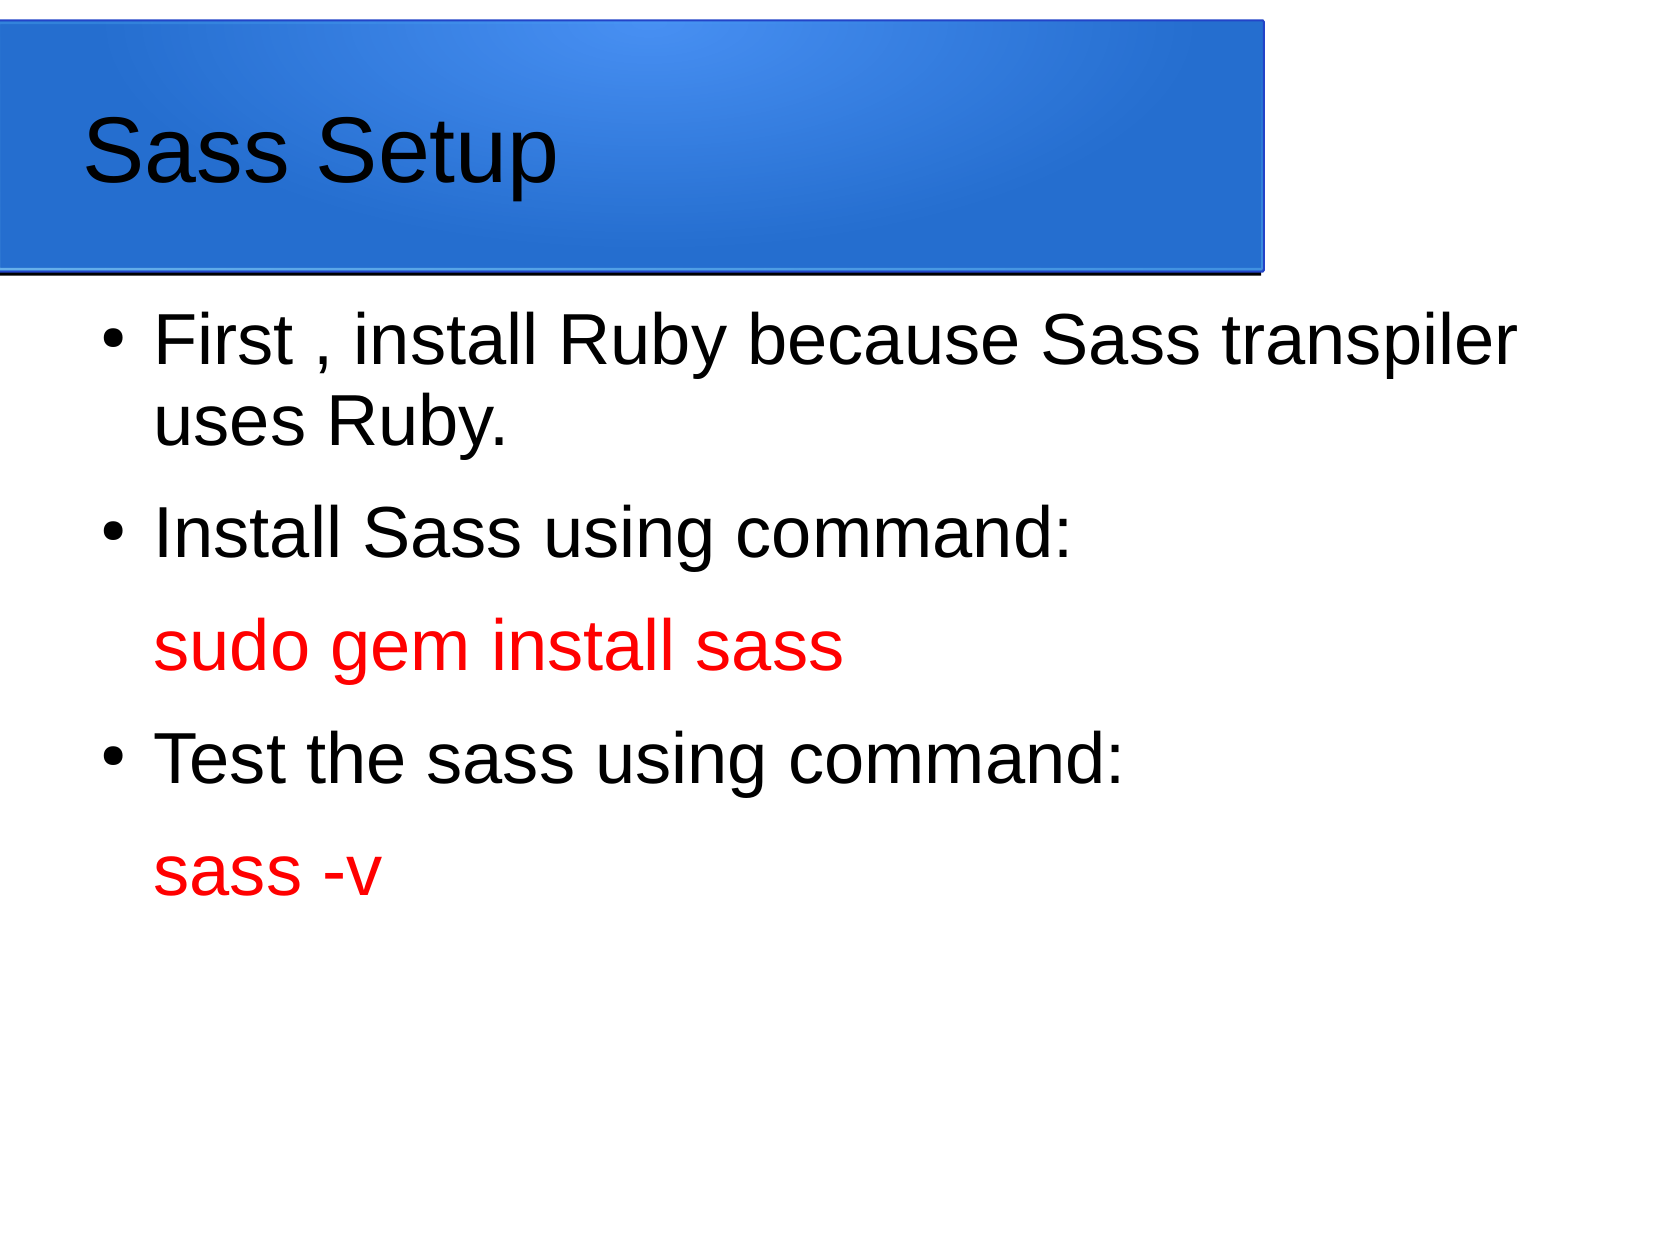

# Sass Setup
First , install Ruby because Sass transpiler uses Ruby.
Install Sass using command:
sudo gem install sass
Test the sass using command:
sass -v